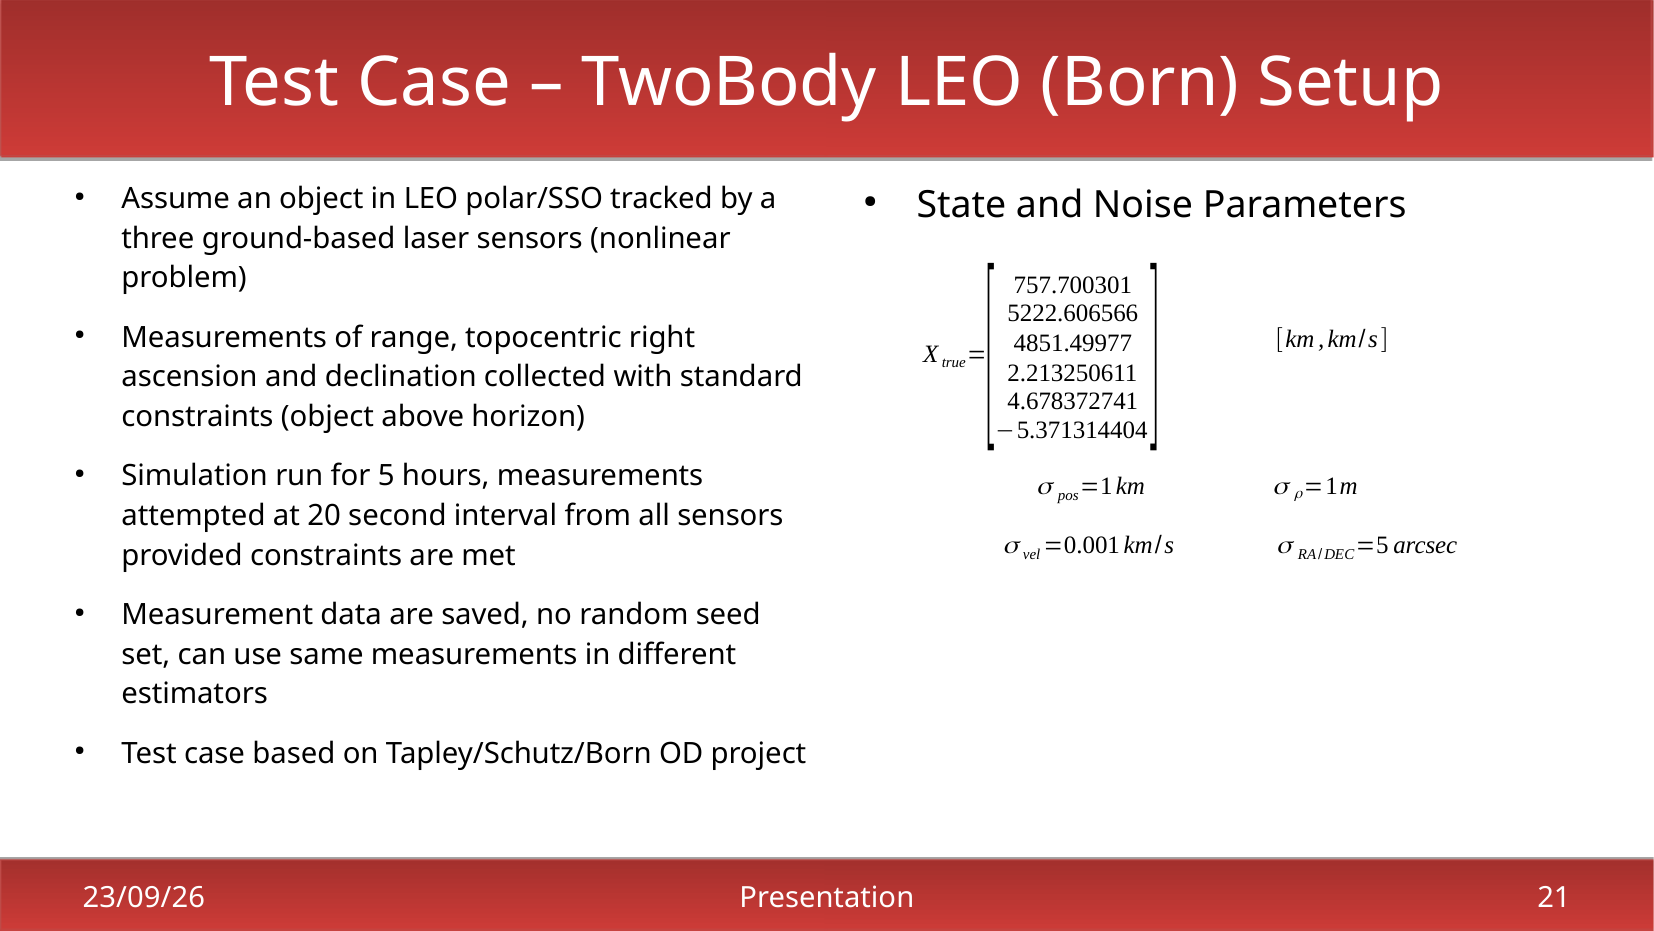

# Test Case – TwoBody LEO (Born) Setup
Assume an object in LEO polar/SSO tracked by a three ground-based laser sensors (nonlinear problem)
Measurements of range, topocentric right ascension and declination collected with standard constraints (object above horizon)
Simulation run for 5 hours, measurements attempted at 20 second interval from all sensors provided constraints are met
Measurement data are saved, no random seed set, can use same measurements in different estimators
Test case based on Tapley/Schutz/Born OD project
State and Noise Parameters
Presentation
21